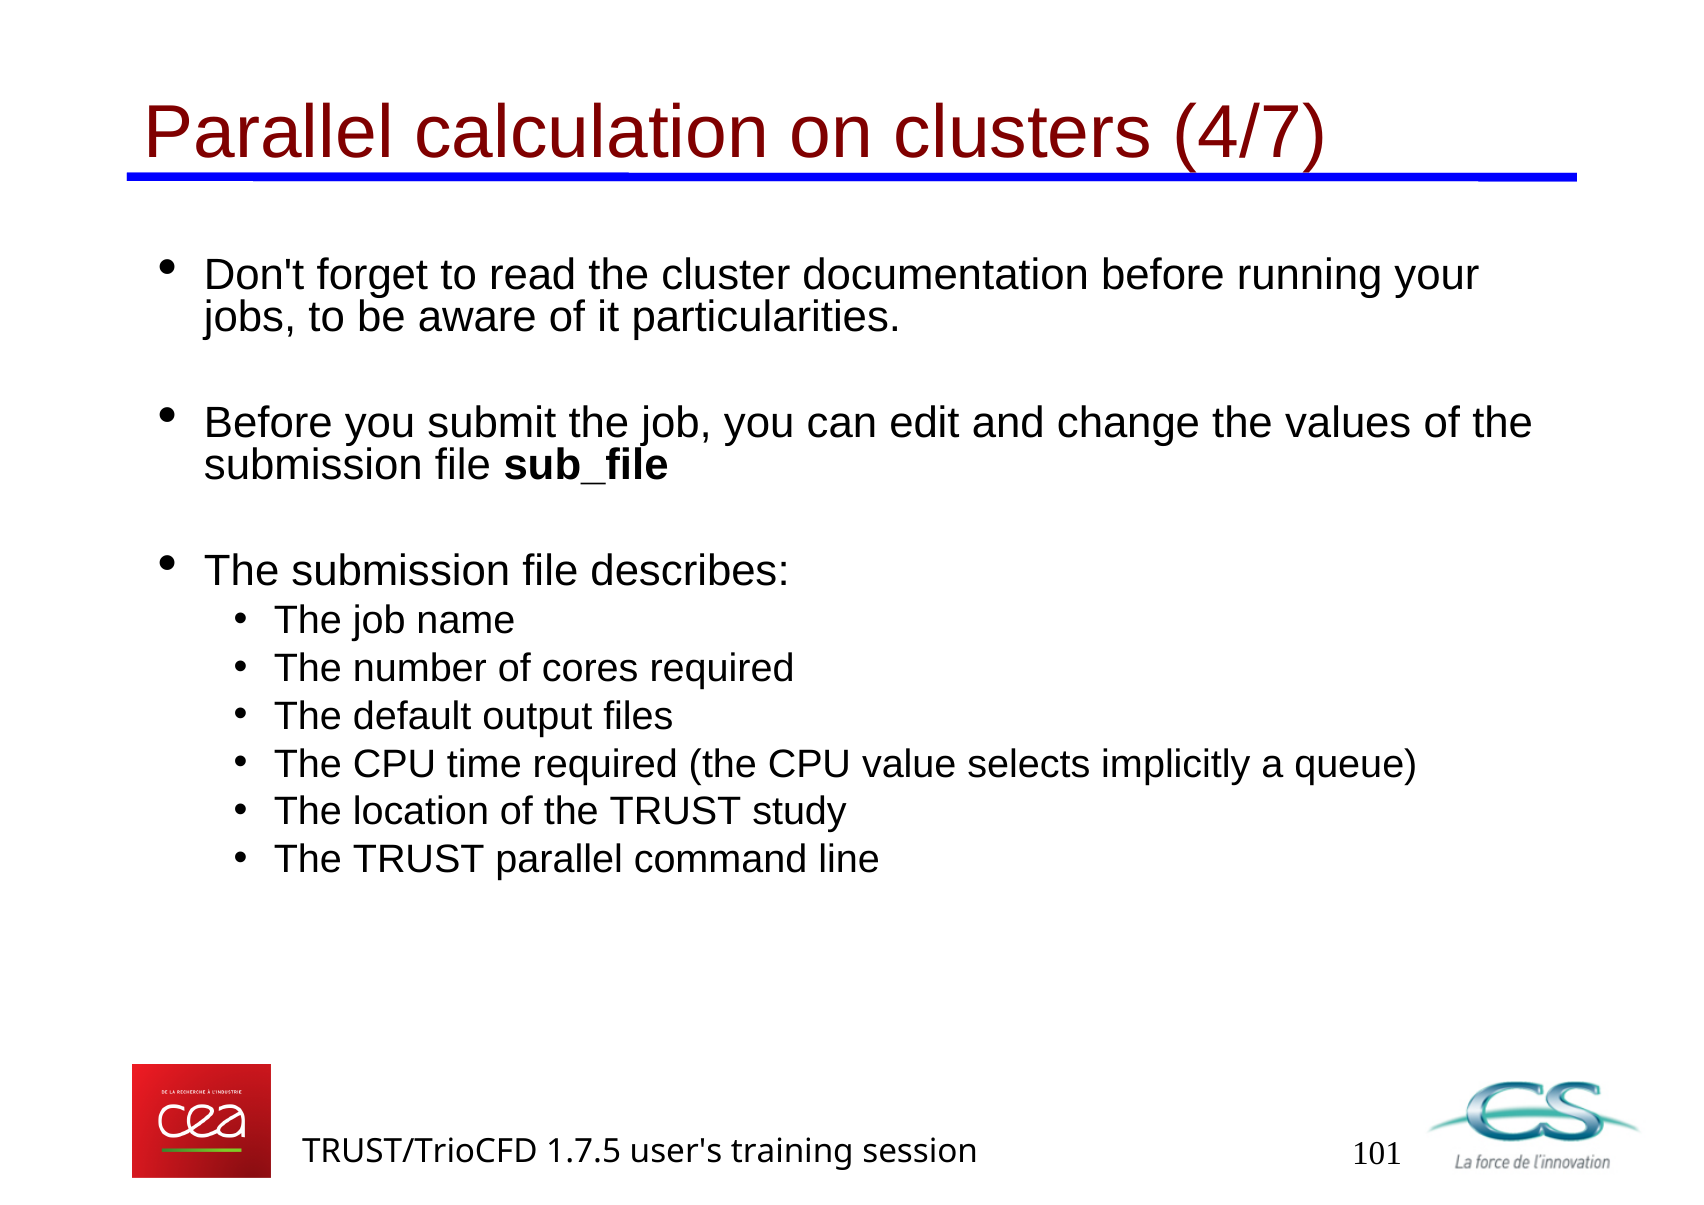

# Parallel calculation on clusters (4/7)
Don't forget to read the cluster documentation before running your jobs, to be aware of it particularities.
Before you submit the job, you can edit and change the values of the submission file sub_file
The submission file describes:
The job name
The number of cores required
The default output files
The CPU time required (the CPU value selects implicitly a queue)
The location of the TRUST study
The TRUST parallel command line
TRUST/TrioCFD 1.7.5 user's training session
101